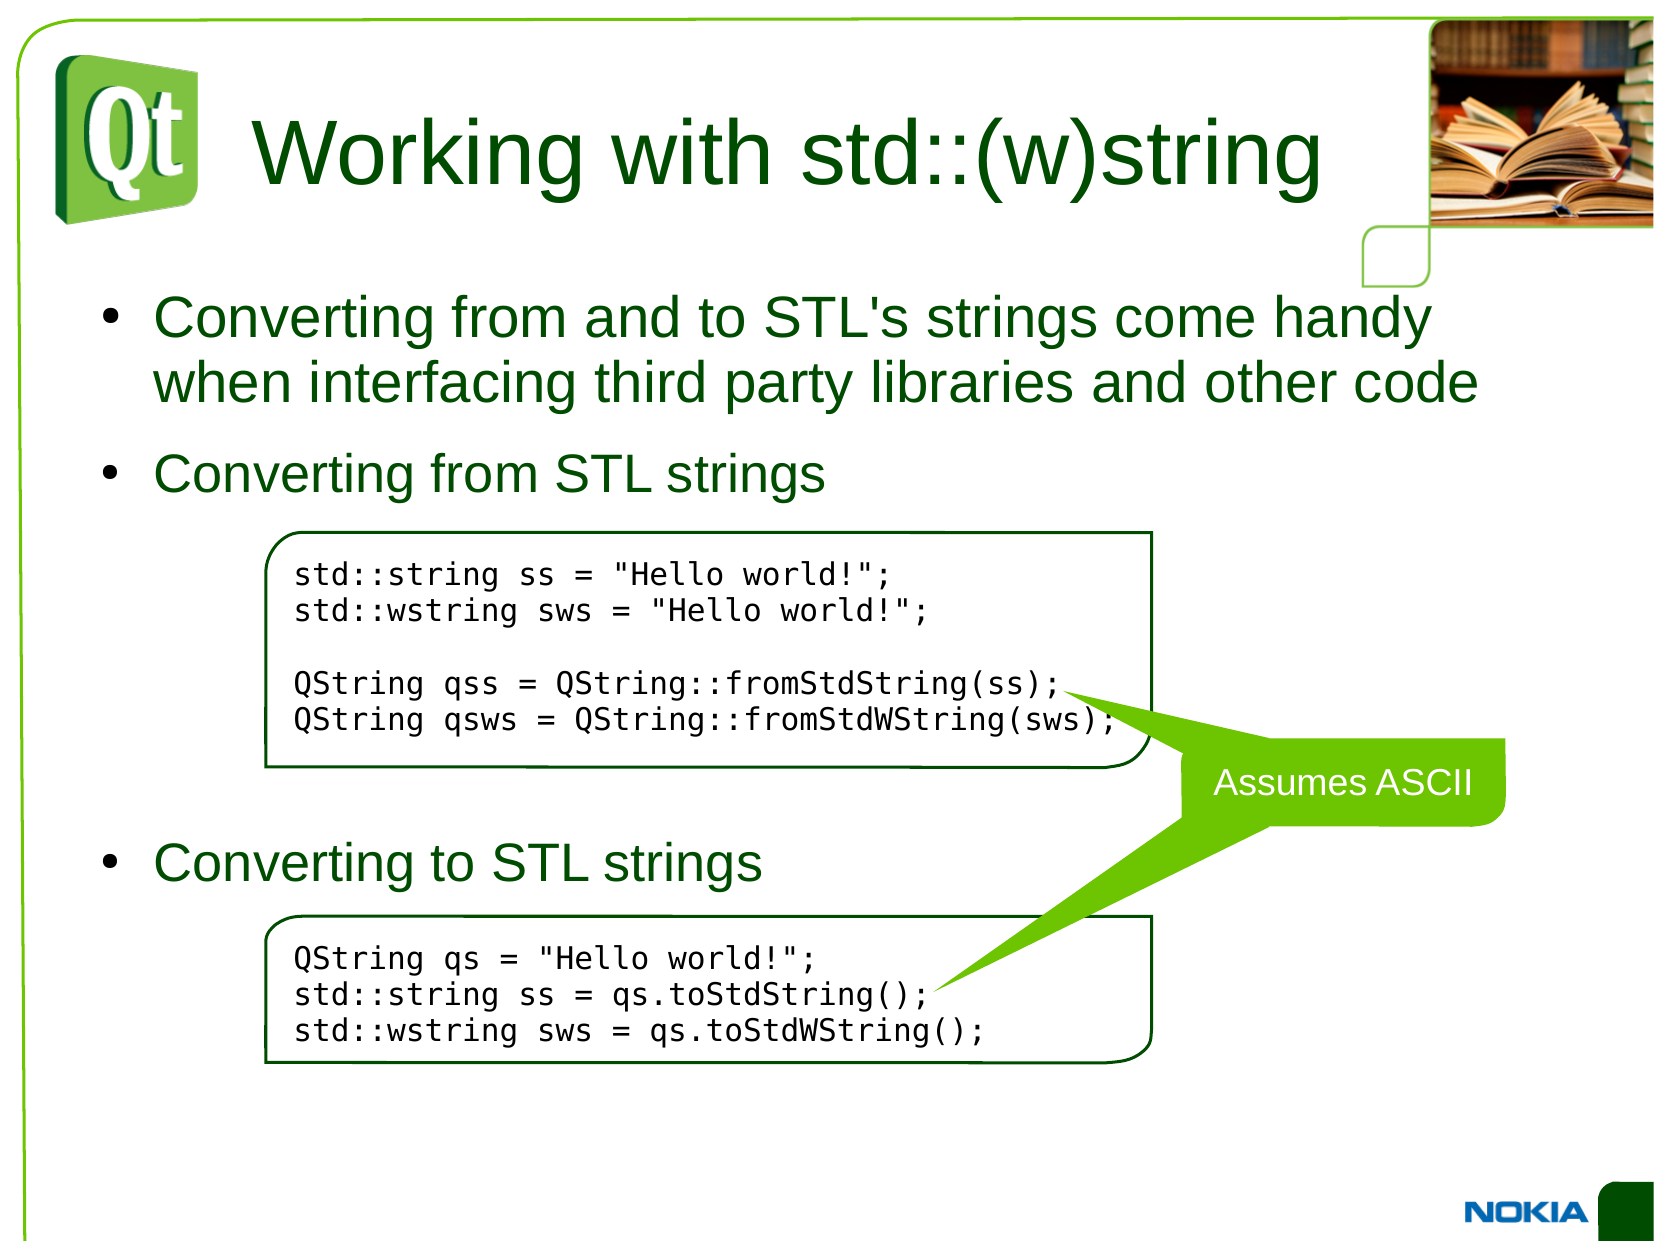

# Working with std::(w)string
Converting from and to STL's strings come handy when interfacing third party libraries and other code
Converting from STL strings
Converting to STL strings
std::string ss = "Hello world!";
std::wstring sws = "Hello world!";
QString qss = QString::fromStdString(ss);
QString qsws = QString::fromStdWString(sws);
Assumes ASCII
QString qs = "Hello world!";
std::string ss = qs.toStdString();
std::wstring sws = qs.toStdWString();